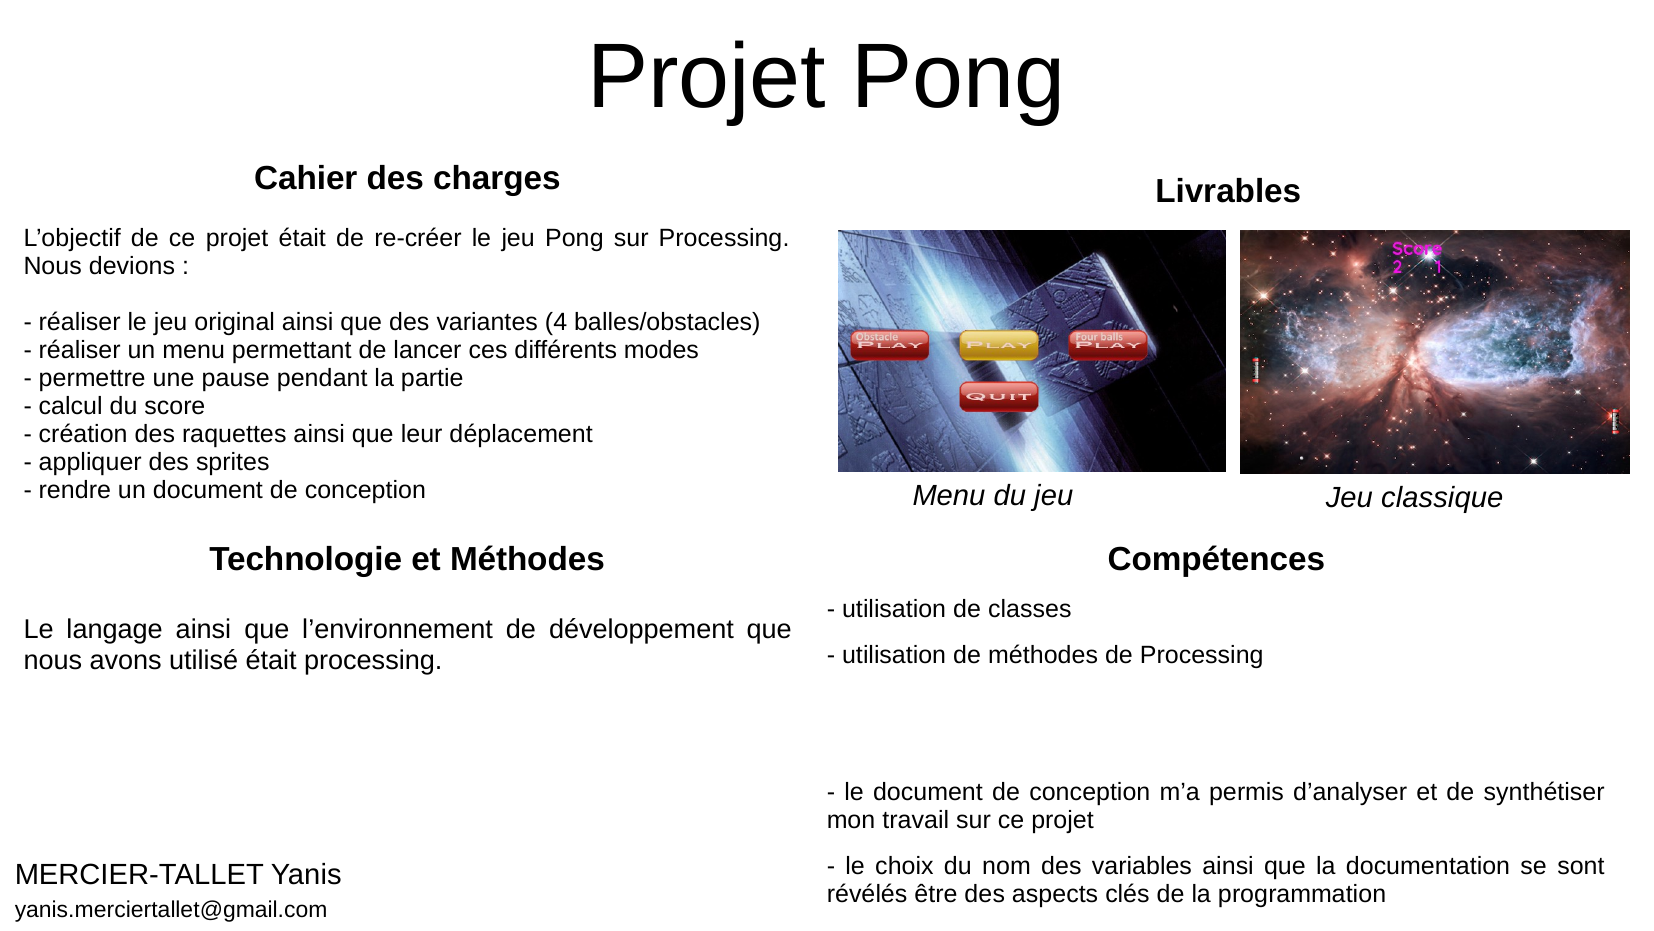

# Projet Pong
Cahier des charges
L’objectif de ce projet était de re-créer le jeu Pong sur Processing. Nous devions :
- réaliser le jeu original ainsi que des variantes (4 balles/obstacles)
- réaliser un menu permettant de lancer ces différents modes
- permettre une pause pendant la partie
- calcul du score
- création des raquettes ainsi que leur déplacement
- appliquer des sprites
- rendre un document de conception
Livrables
Menu du jeu
Jeu classique
Compétences
- utilisation de classes
- utilisation de méthodes de Processing
- le document de conception m’a permis d’analyser et de synthétiser mon travail sur ce projet
- le choix du nom des variables ainsi que la documentation se sont révélés être des aspects clés de la programmation
Technologie et Méthodes
Le langage ainsi que l’environnement de développement que nous avons utilisé était processing.
MERCIER-TALLET Yanis
yanis.merciertallet@gmail.com